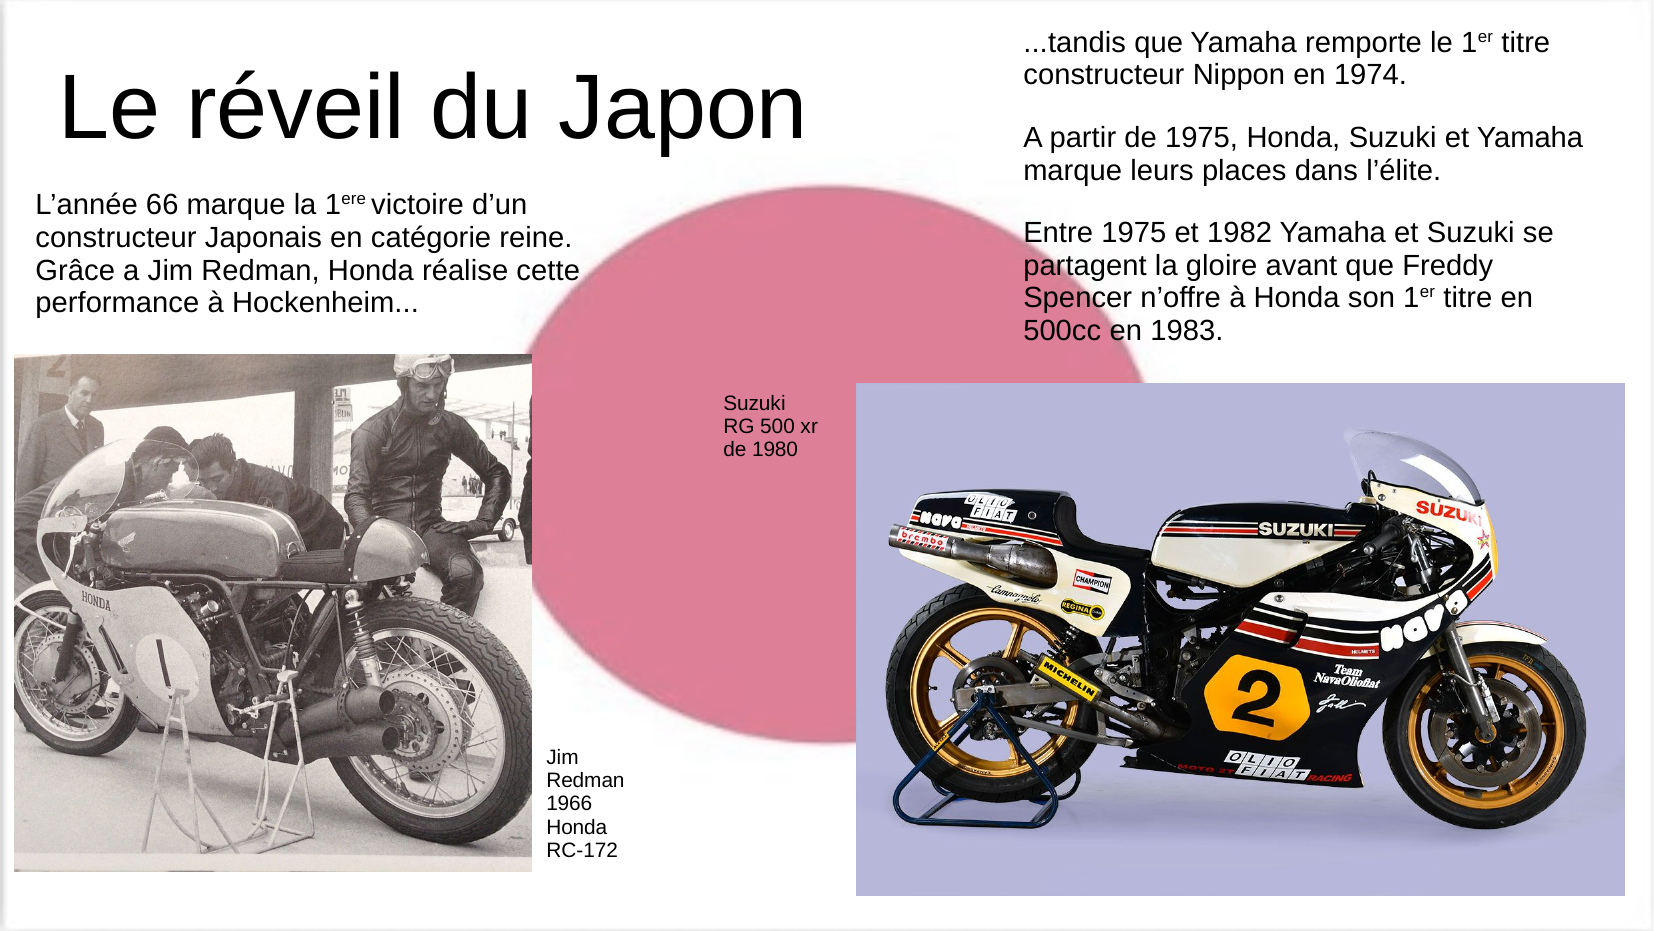

...tandis que Yamaha remporte le 1er titre constructeur Nippon en 1974.
A partir de 1975, Honda, Suzuki et Yamaha marque leurs places dans l’élite.
Entre 1975 et 1982 Yamaha et Suzuki se partagent la gloire avant que Freddy Spencer n’offre à Honda son 1er titre en 500cc en 1983.
# Le réveil du Japon
L’année 66 marque la 1ere victoire d’un constructeur Japonais en catégorie reine. Grâce a Jim Redman, Honda réalise cette performance à Hockenheim...
Suzuki
RG 500 xr
de 1980
Jim
Redman
1966
Honda
RC-172